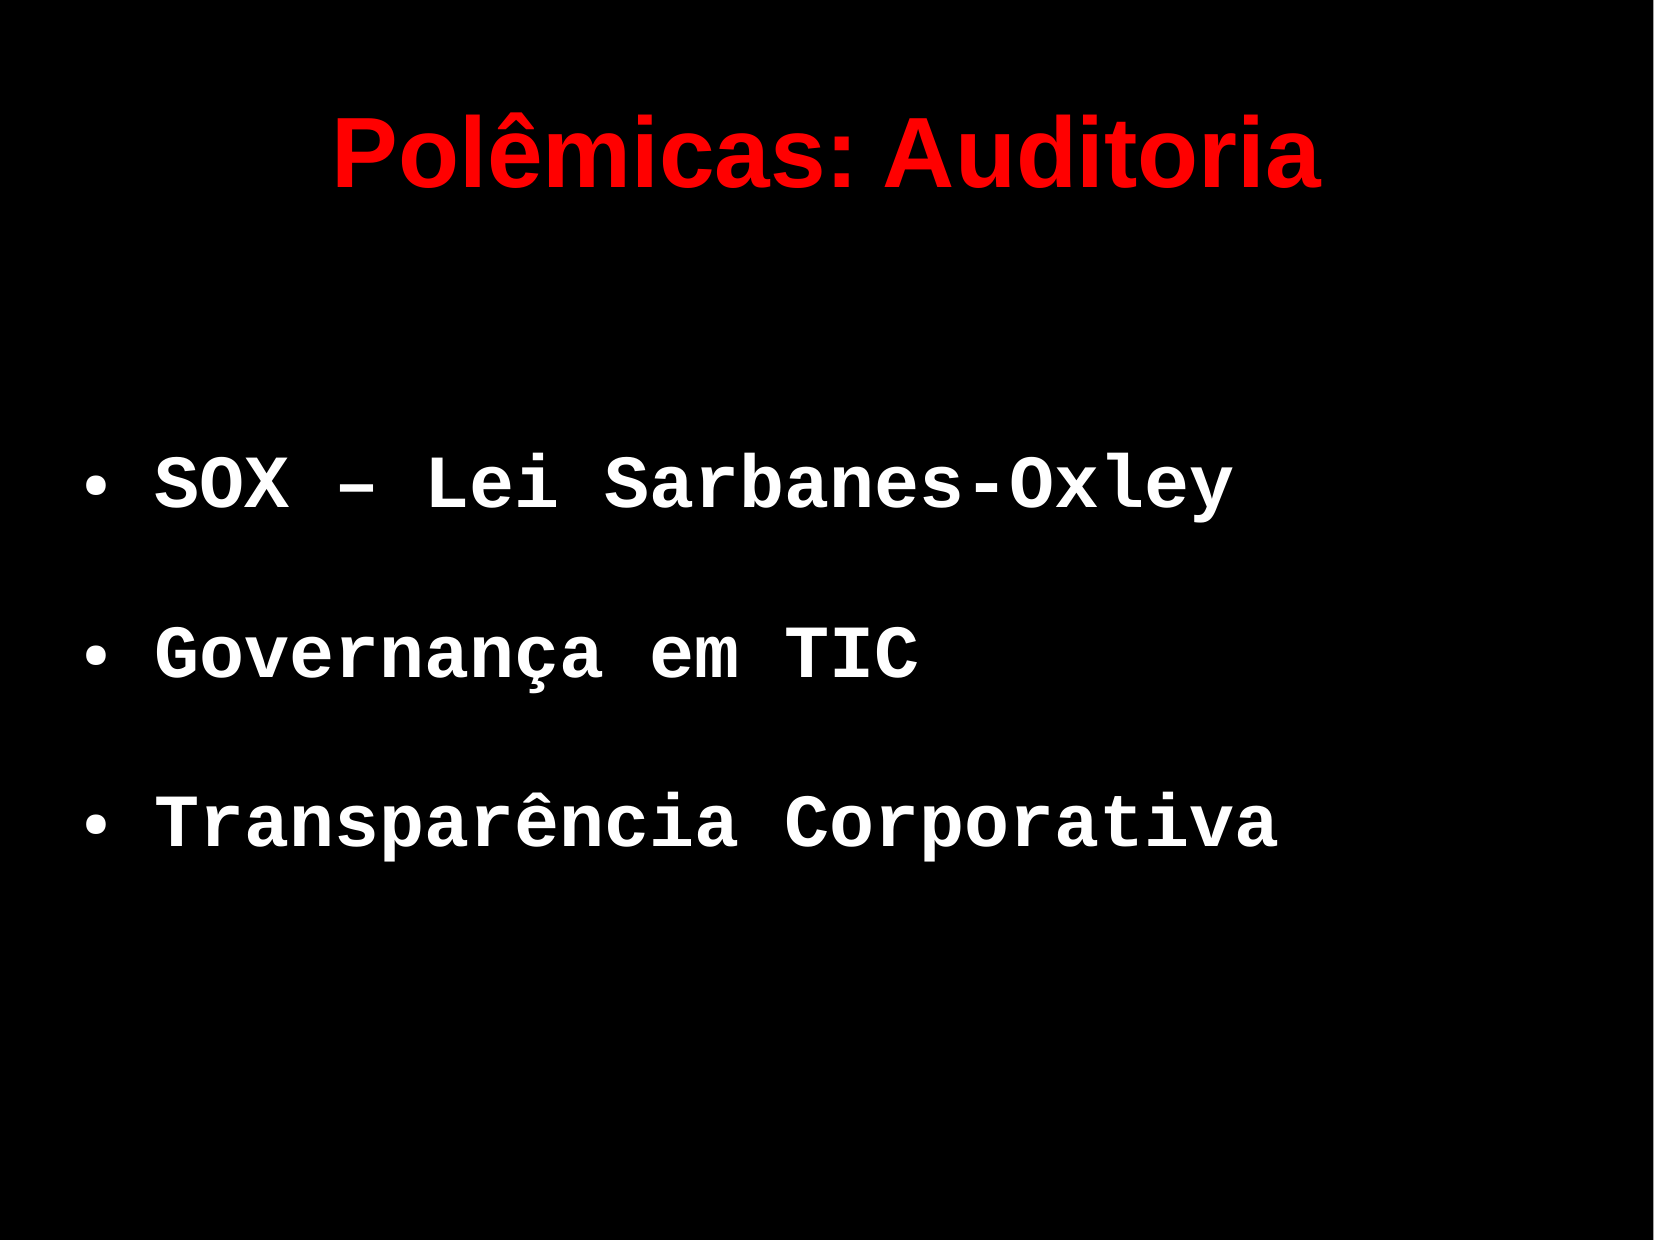

Polêmicas: Auditoria
# SOX – Lei Sarbanes-Oxley
 Governança em TIC
 Transparência Corporativa